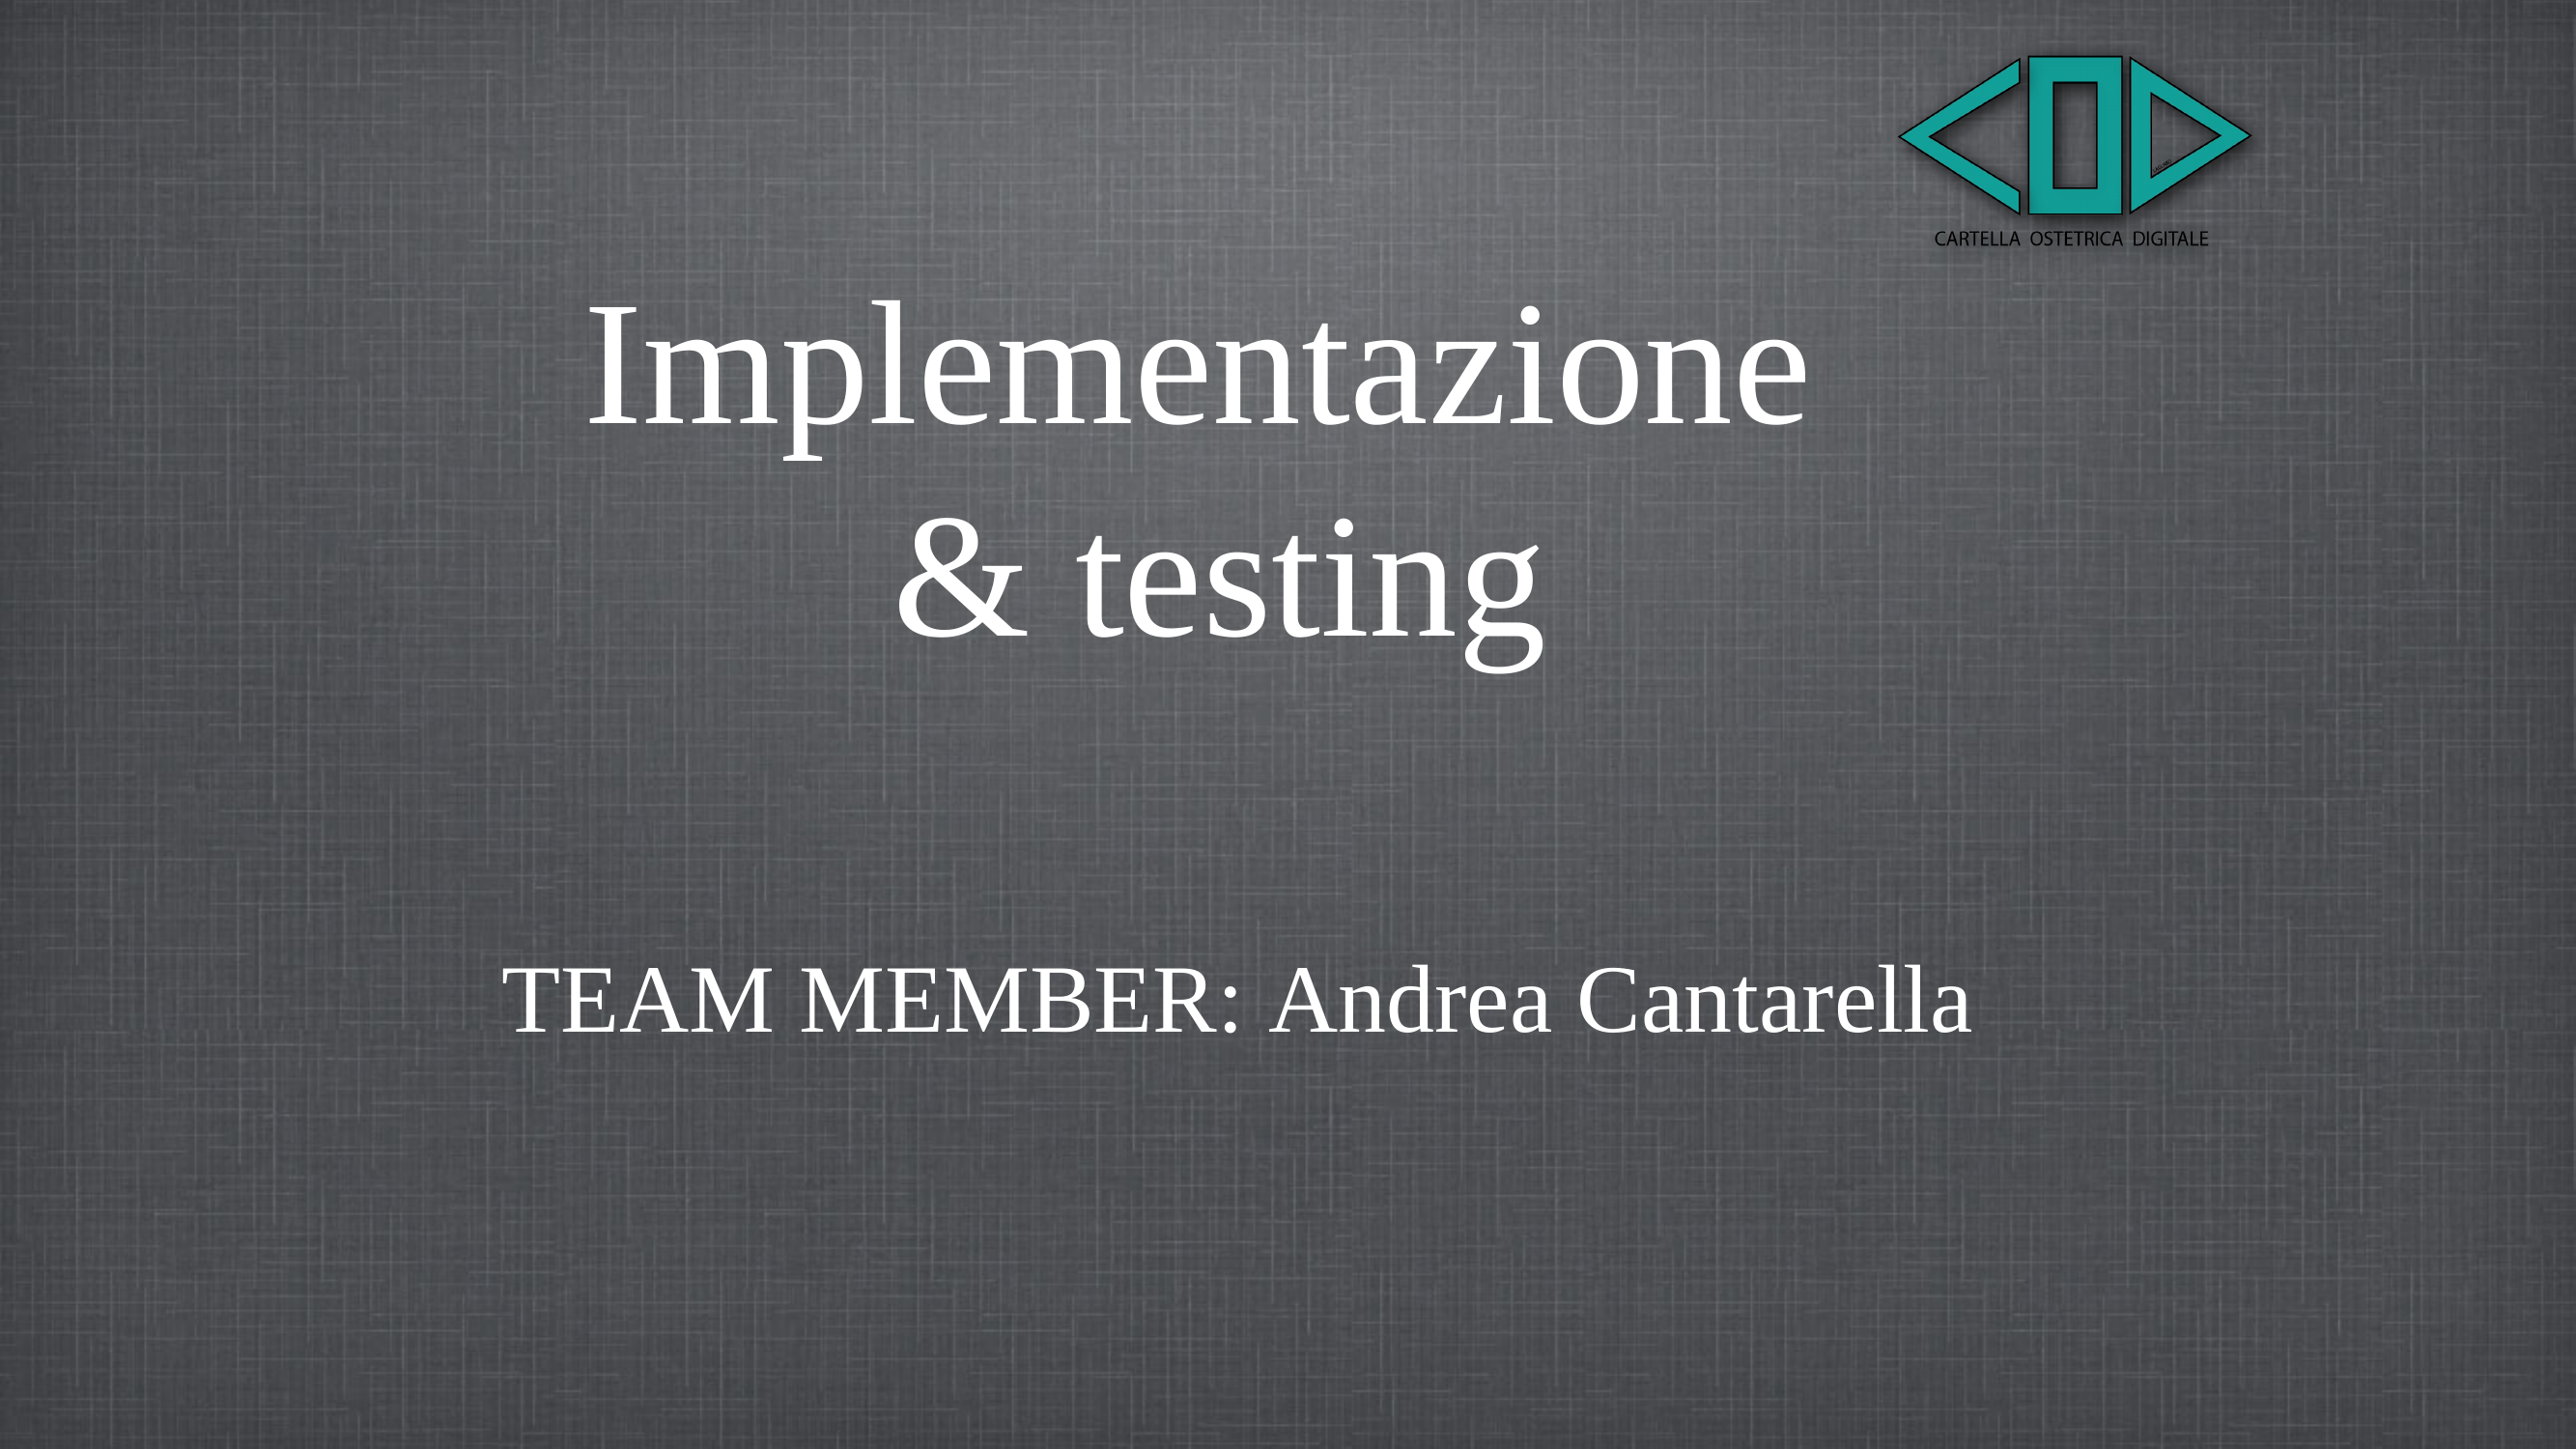

Implementazione
 & testing
TEAM MEMBER: Andrea Cantarella